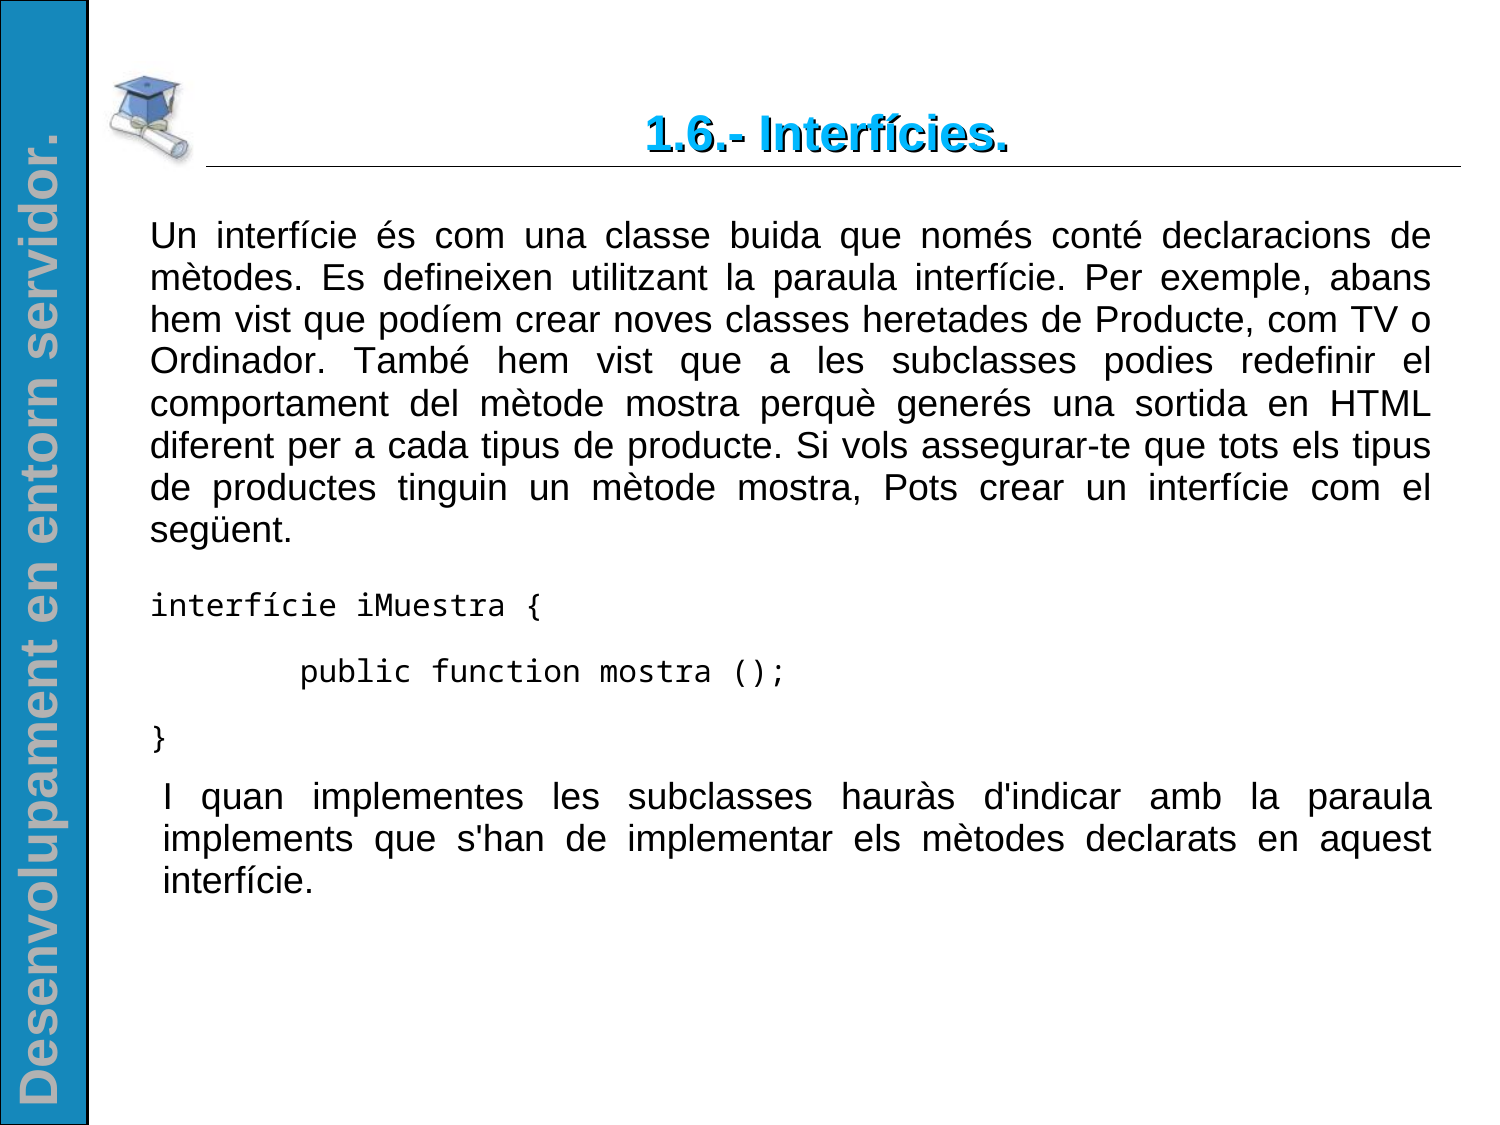

# 1.6.- Interfícies.
Un interfície és com una classe buida que només conté declaracions de mètodes. Es defineixen utilitzant la paraula interfície. Per exemple, abans hem vist que podíem crear noves classes heretades de Producte, com TV o Ordinador. També hem vist que a les subclasses podies redefinir el comportament del mètode mostra perquè generés una sortida en HTML diferent per a cada tipus de producte. Si vols assegurar-te que tots els tipus de productes tinguin un mètode mostra, Pots crear un interfície com el següent.
interfície iMuestra {
	public function mostra ();
}
I quan implementes les subclasses hauràs d'indicar amb la paraula implements que s'han de implementar els mètodes declarats en aquest interfície.